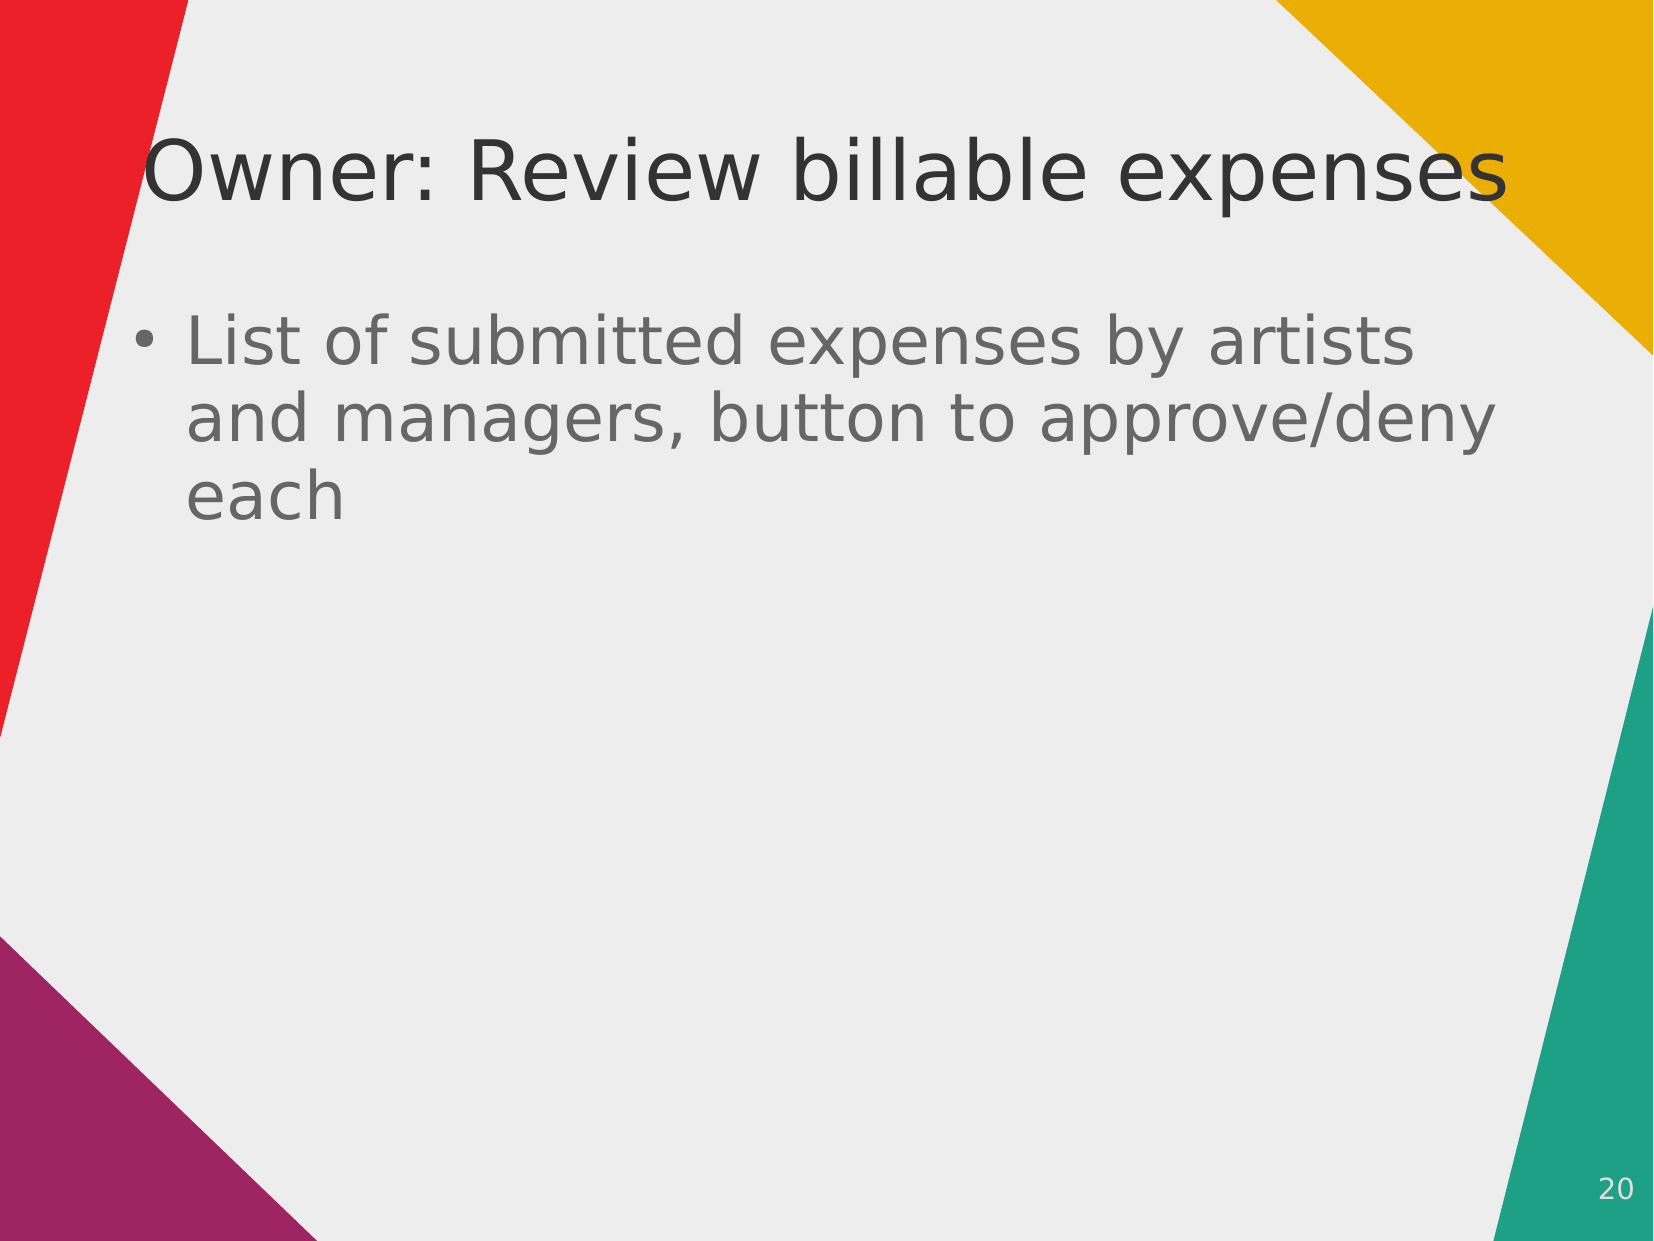

# Owner: Review billable expenses
List of submitted expenses by artists and managers, button to approve/deny each
20